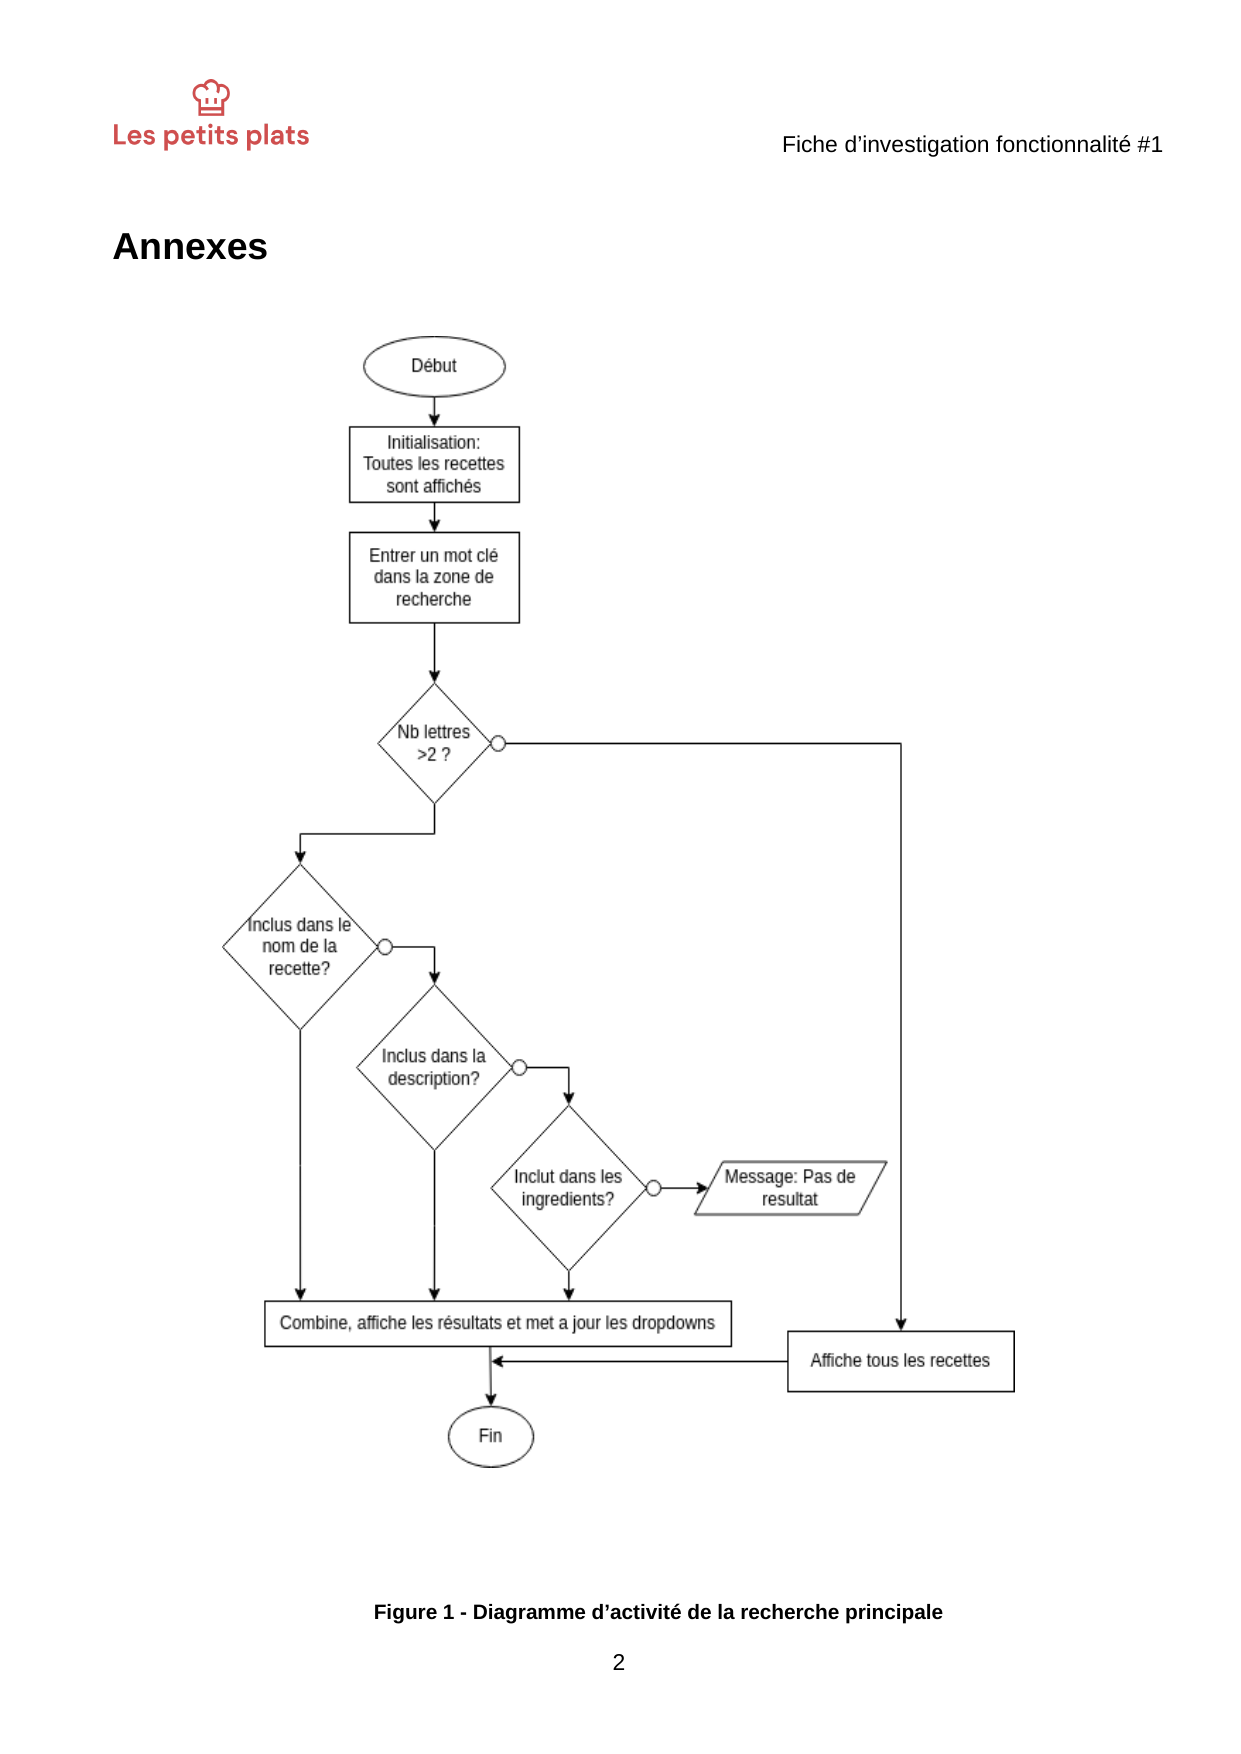

Fiche d’investigation fonctionnalité #1
Annexes
Figure 1 - Diagramme d’activité de la recherche principale
2